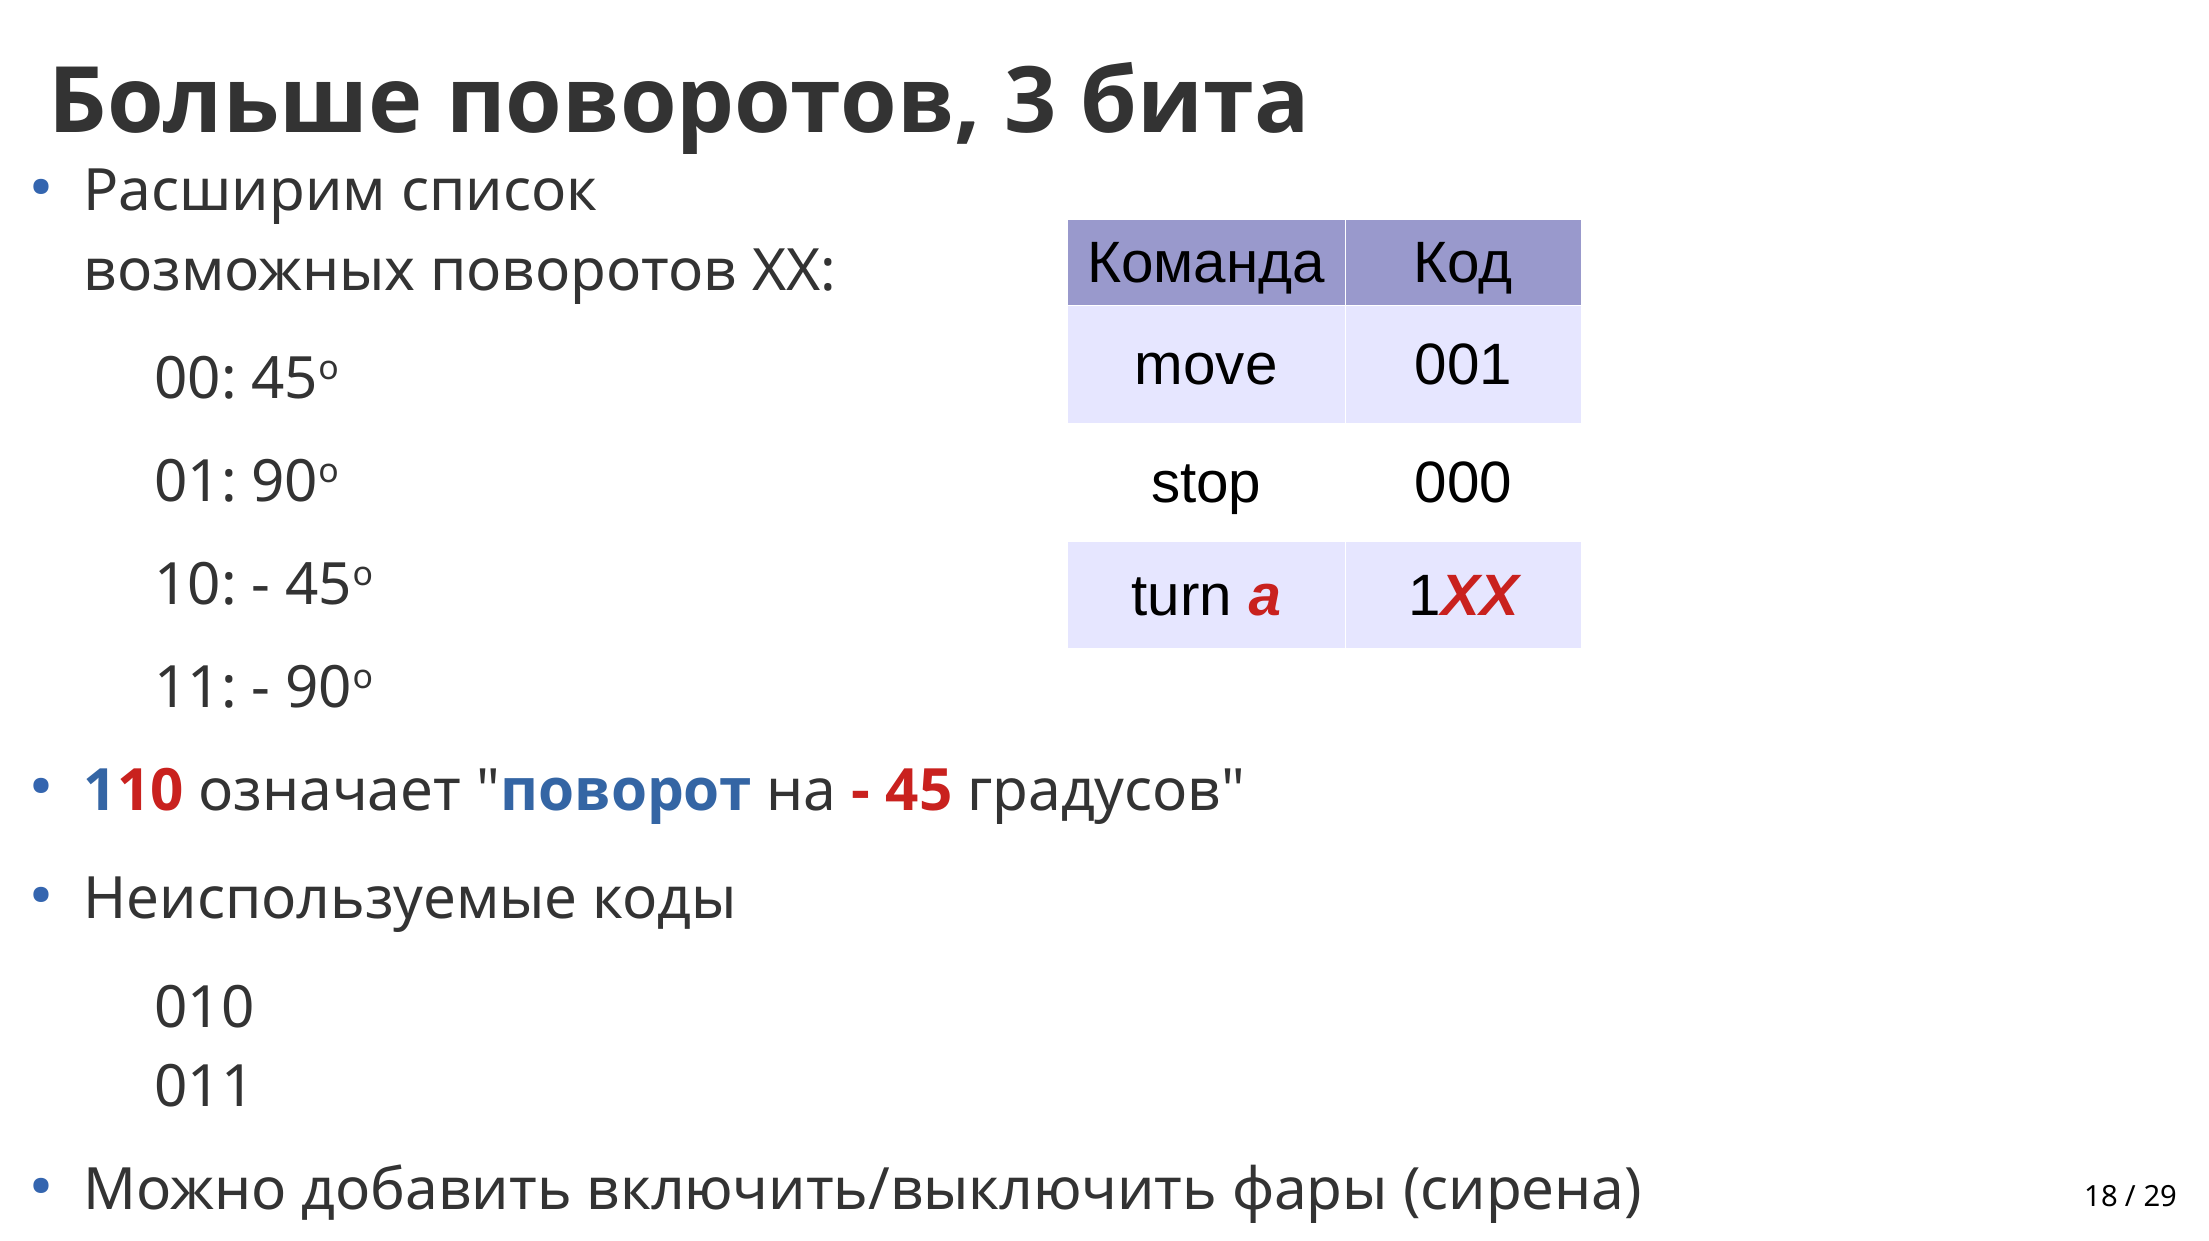

# Больше поворотов, 3 бита
Расширим список
возможных поворотов XX:
00: 45o
01: 90o
10: - 45o
11: - 90o
110 означает "поворот на - 45 градусов"
Неиспользуемые коды
010
011
Можно добавить включить/выключить фары (сирена)
| Команда | Код |
| --- | --- |
| move | 001 |
| stop | 000 |
| turn a | 1XX |
18